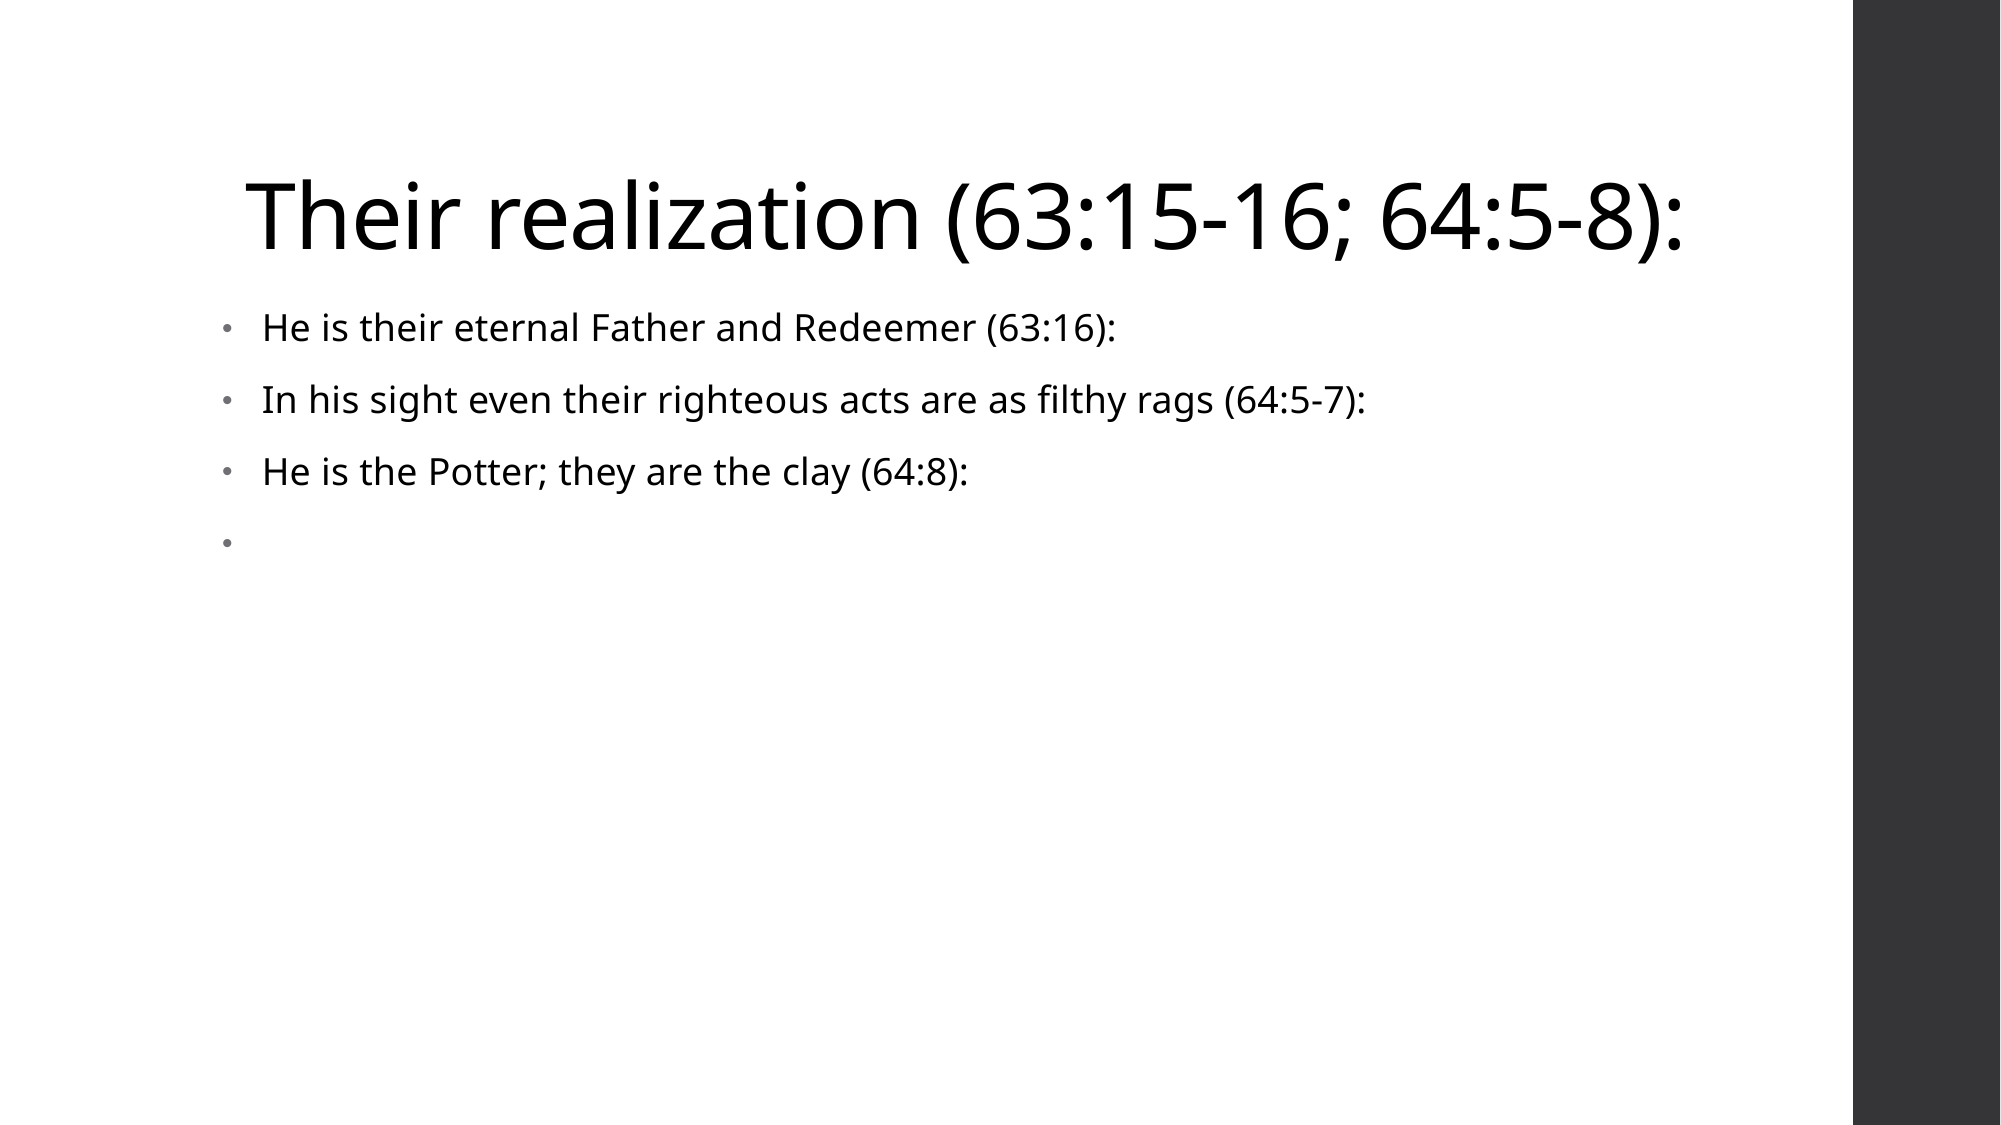

# Their realization (63:15-16; 64:5-8):
 He is their eternal Father and Redeemer (63:16):
 In his sight even their righteous acts are as filthy rags (64:5-7):
 He is the Potter; they are the clay (64:8):